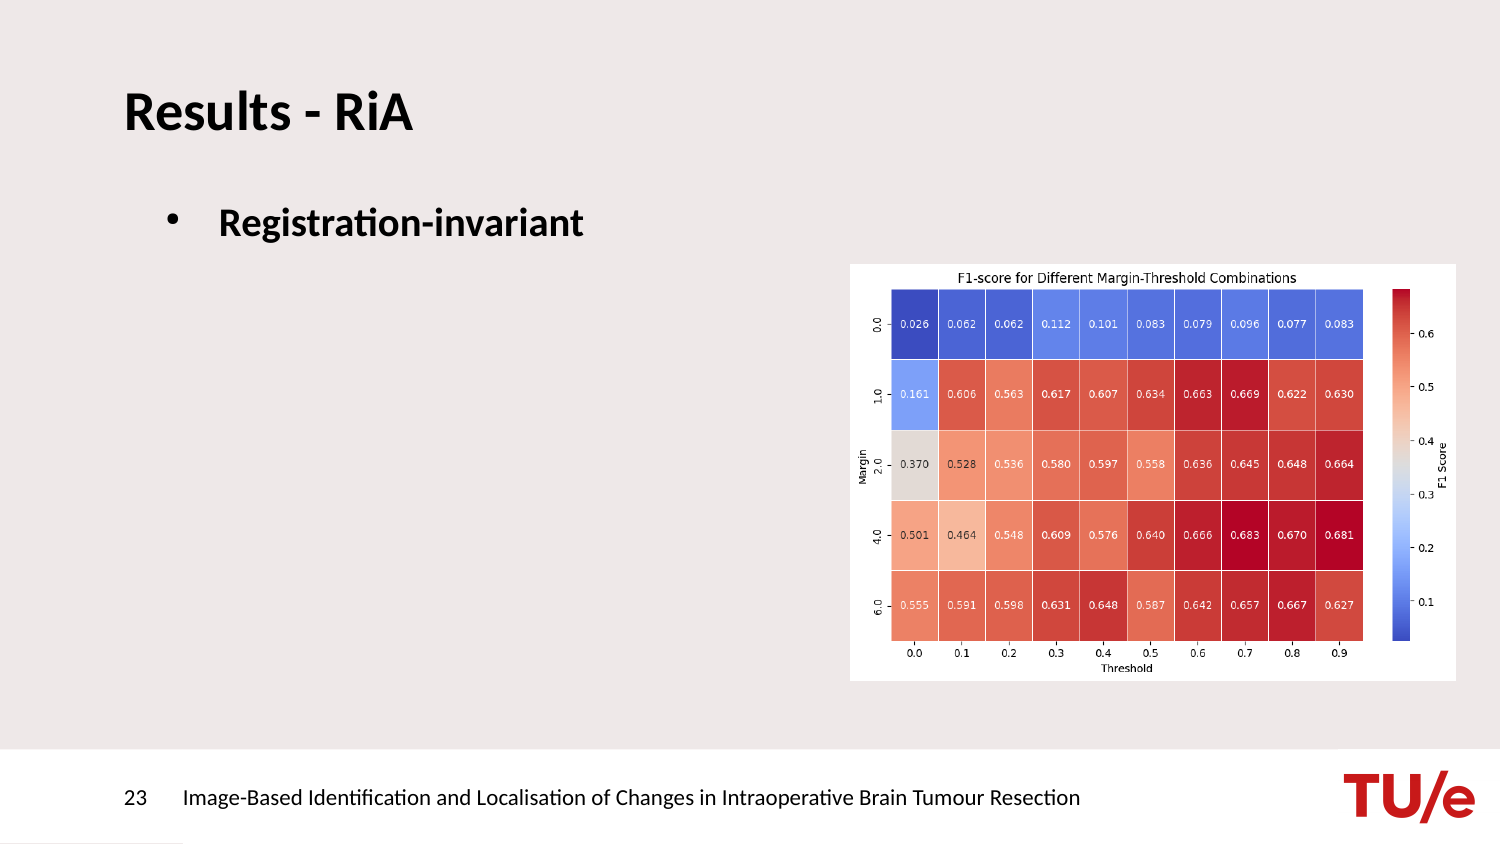

# Results - RiA
Registration-invariant
23
Image-Based Identification and Localisation of Changes in Intraoperative Brain Tumour Resection